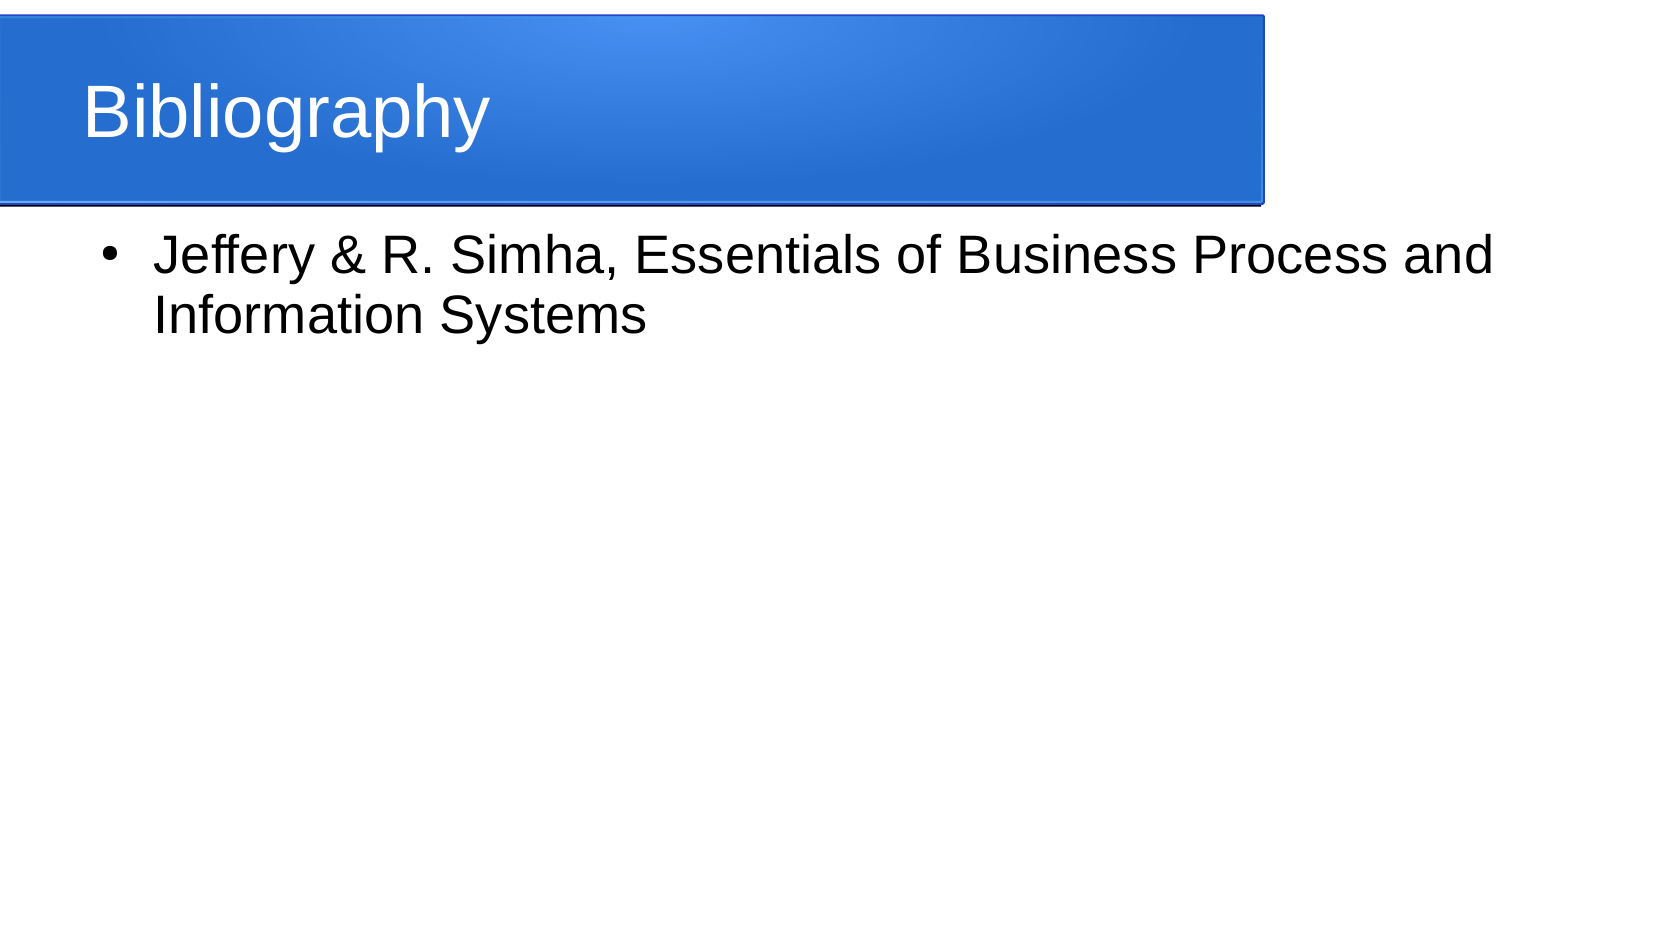

# Bibliography
Jeffery & R. Simha, Essentials of Business Process and Information Systems